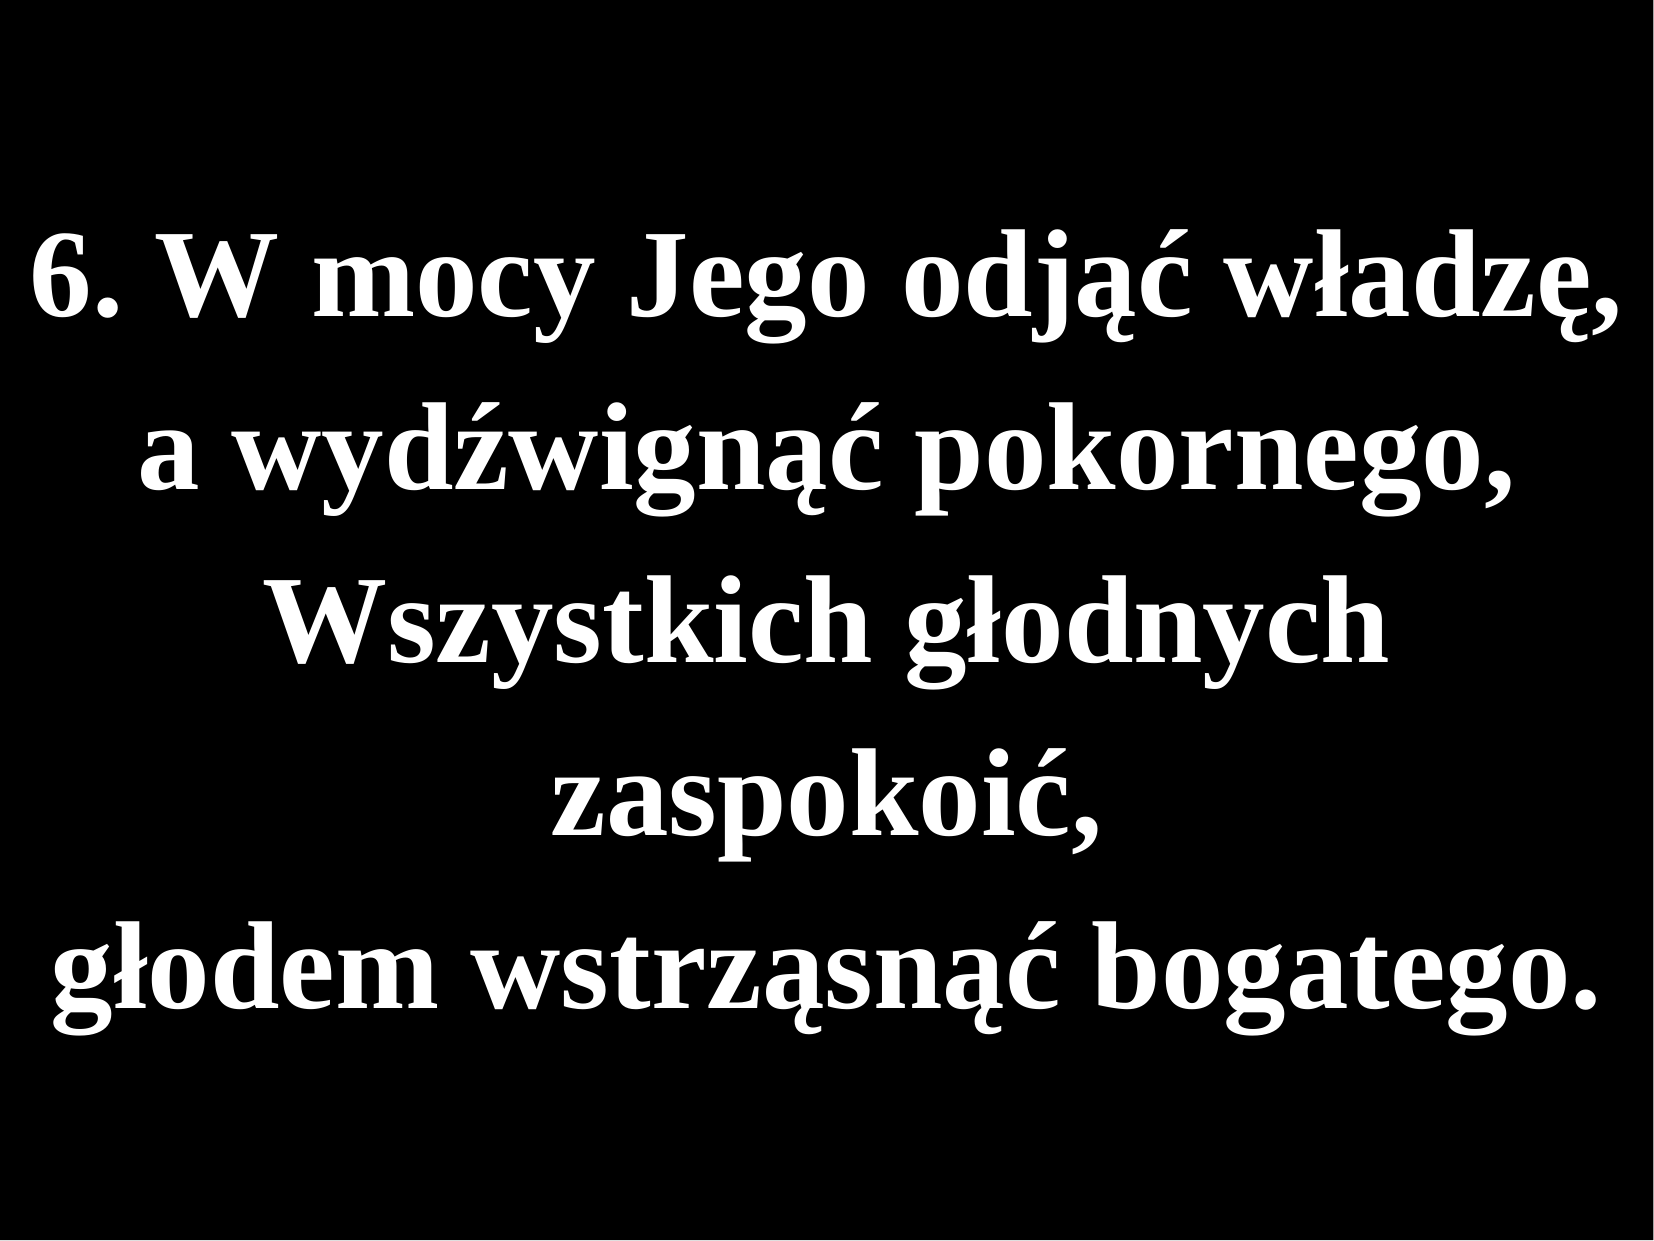

# 6. W mocy Jego odjąć władzę, ppp a wydźwignąć pokornego, ppp Wszystkich głodnych ppp zaspokoić, ppp głodem wstrząsnąć bogatego.